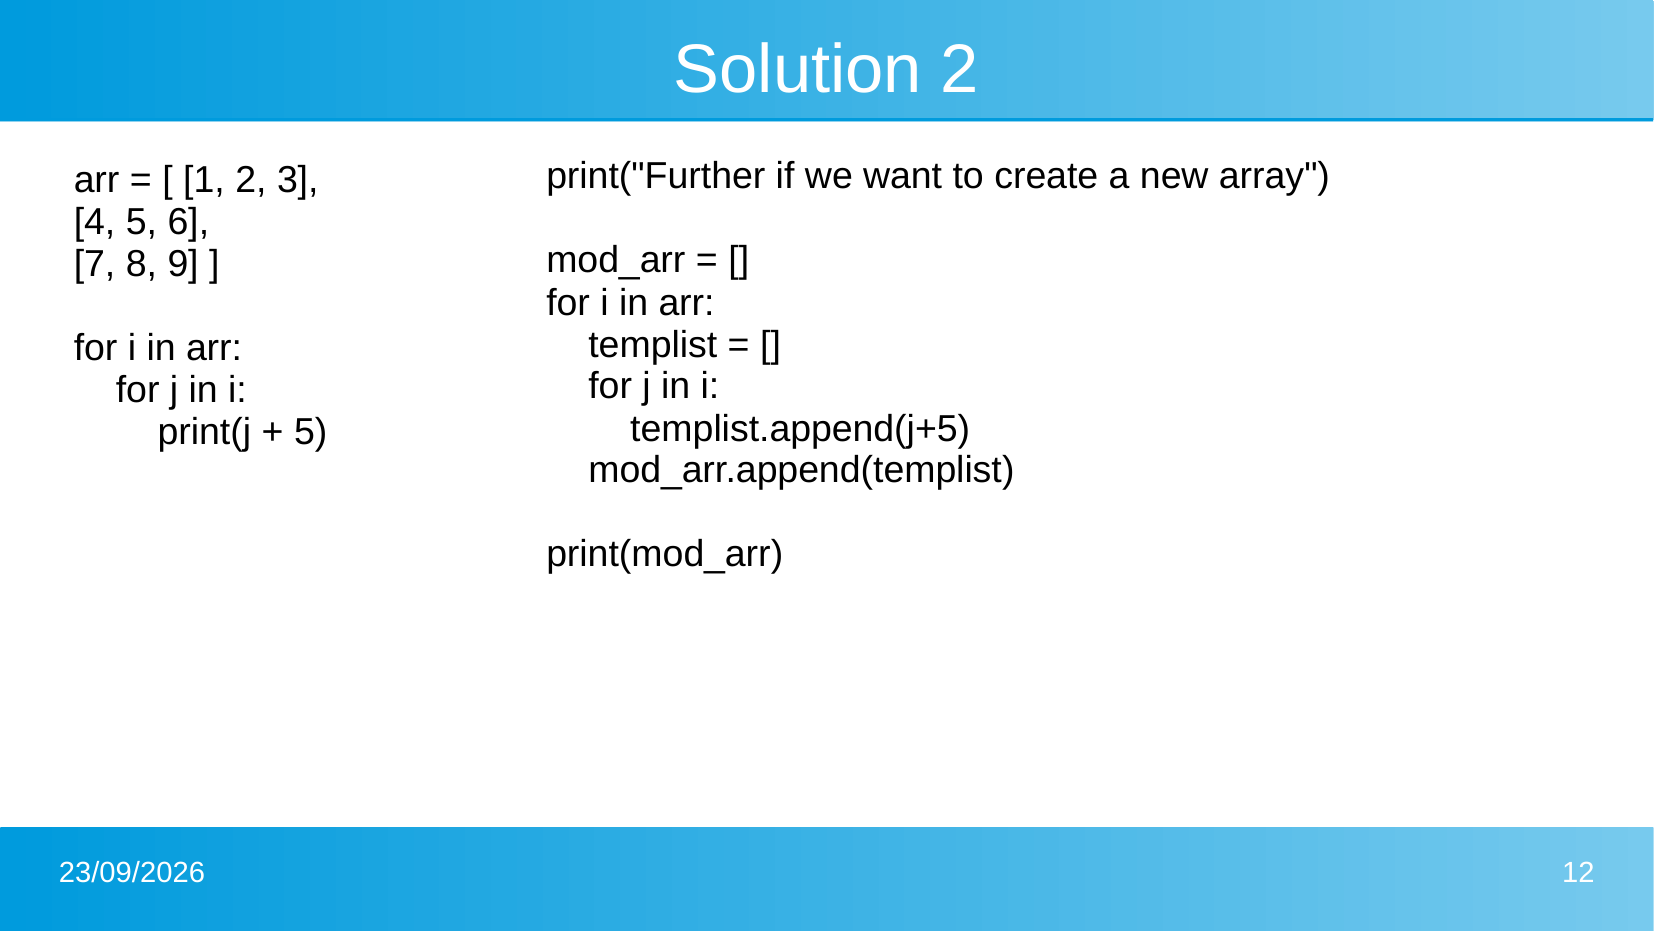

# Solution 2
print("Further if we want to create a new array")
mod_arr = []
for i in arr:
 templist = []
 for j in i:
 templist.append(j+5)
 mod_arr.append(templist)
print(mod_arr)
arr = [ [1, 2, 3],
[4, 5, 6],
[7, 8, 9] ]
for i in arr:
 for j in i:
 print(j + 5)
12